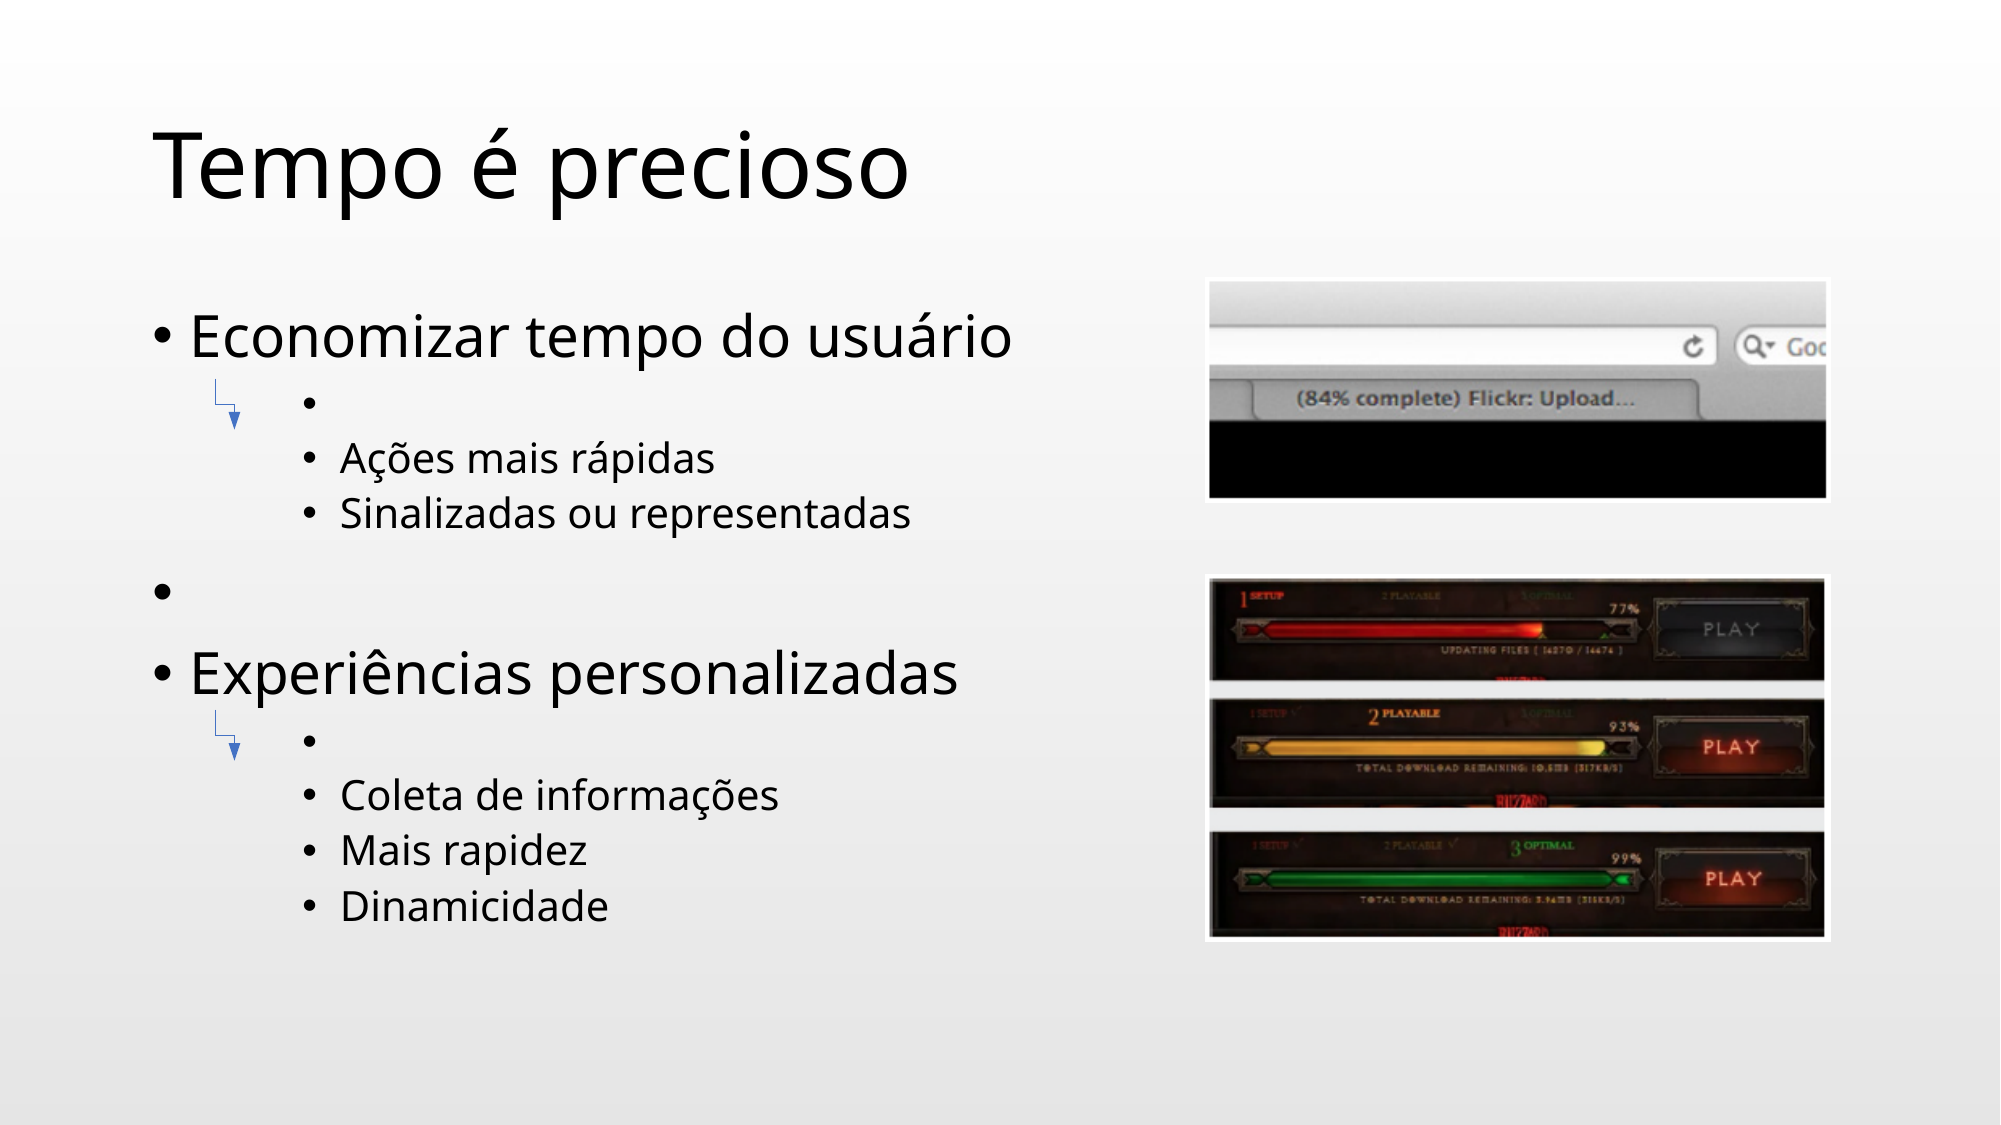

# Tempo é precioso
Economizar tempo do usuário
Ações mais rápidas
Sinalizadas ou representadas
Experiências personalizadas
Coleta de informações
Mais rapidez
Dinamicidade